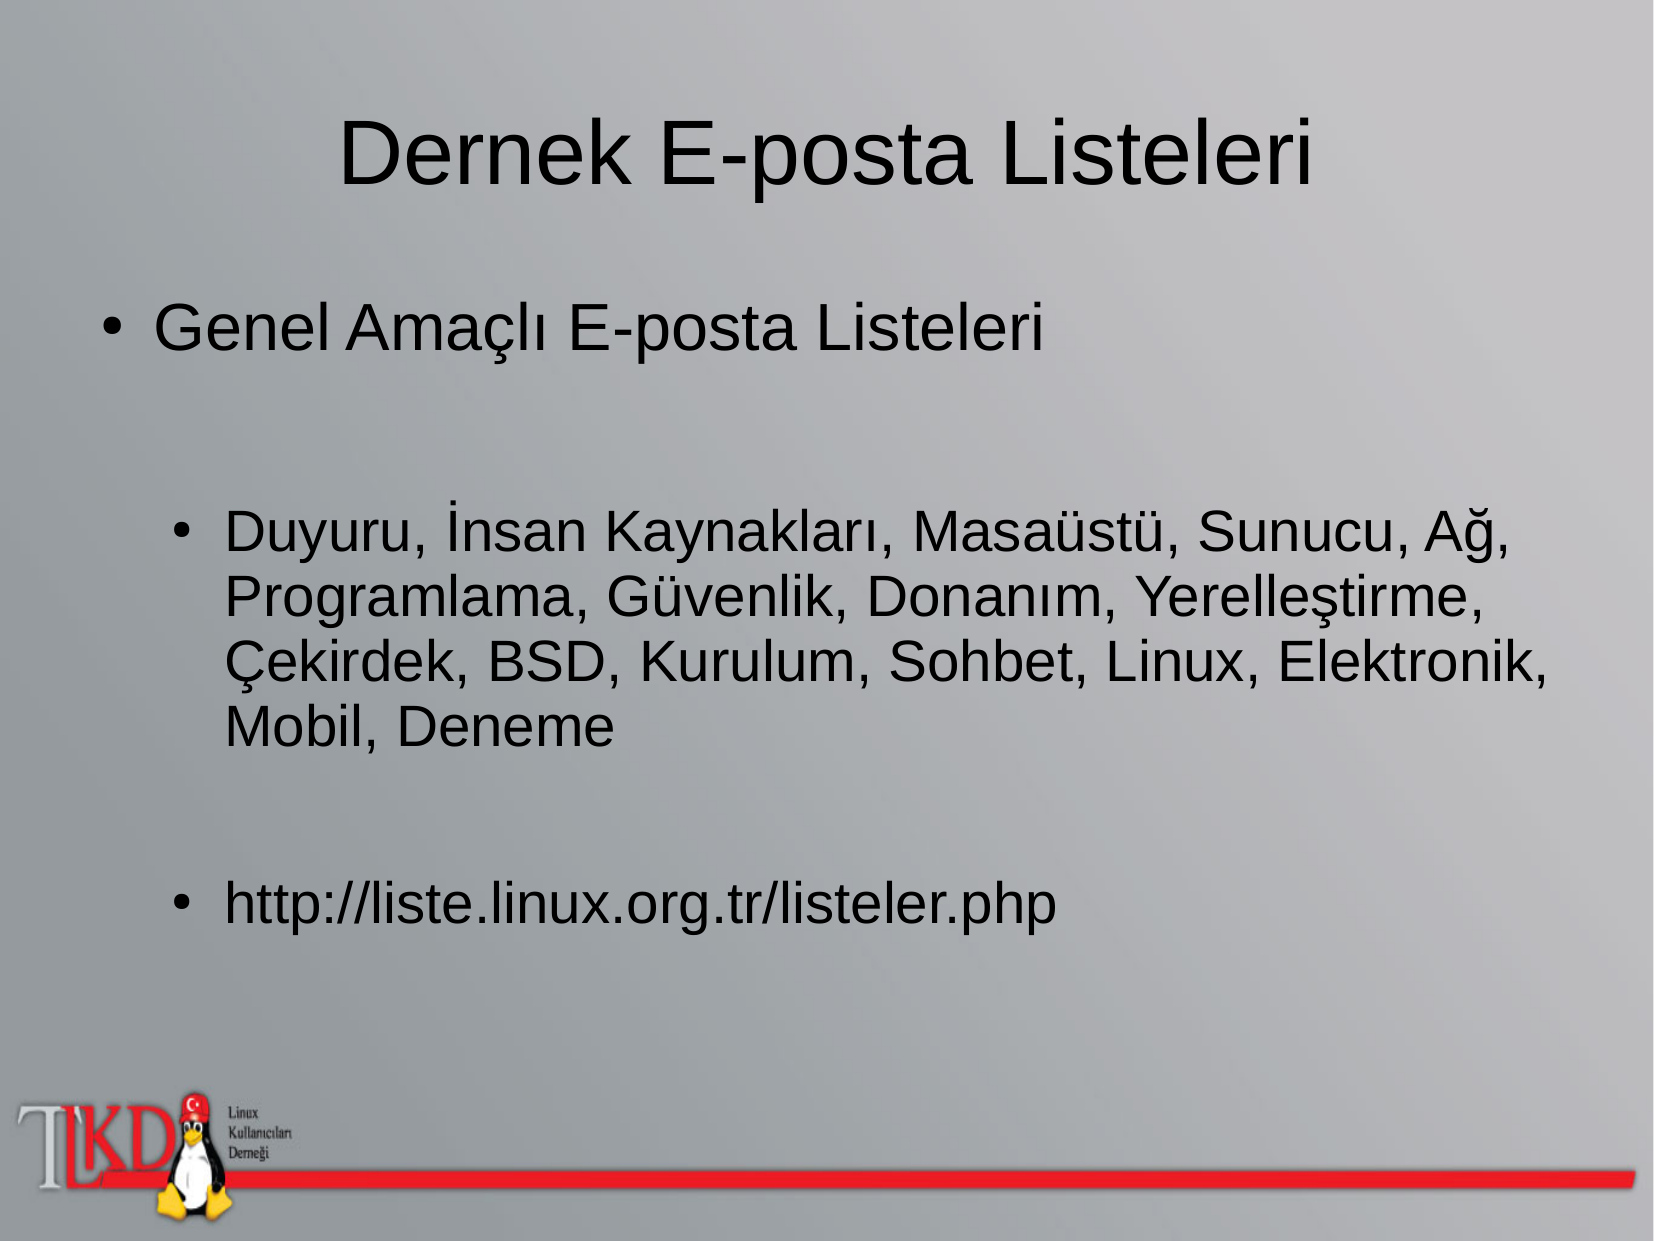

# Dernek E-posta Listeleri
Genel Amaçlı E-posta Listeleri
Duyuru, İnsan Kaynakları, Masaüstü, Sunucu, Ağ, Programlama, Güvenlik, Donanım, Yerelleştirme, Çekirdek, BSD, Kurulum, Sohbet, Linux, Elektronik, Mobil, Deneme
http://liste.linux.org.tr/listeler.php